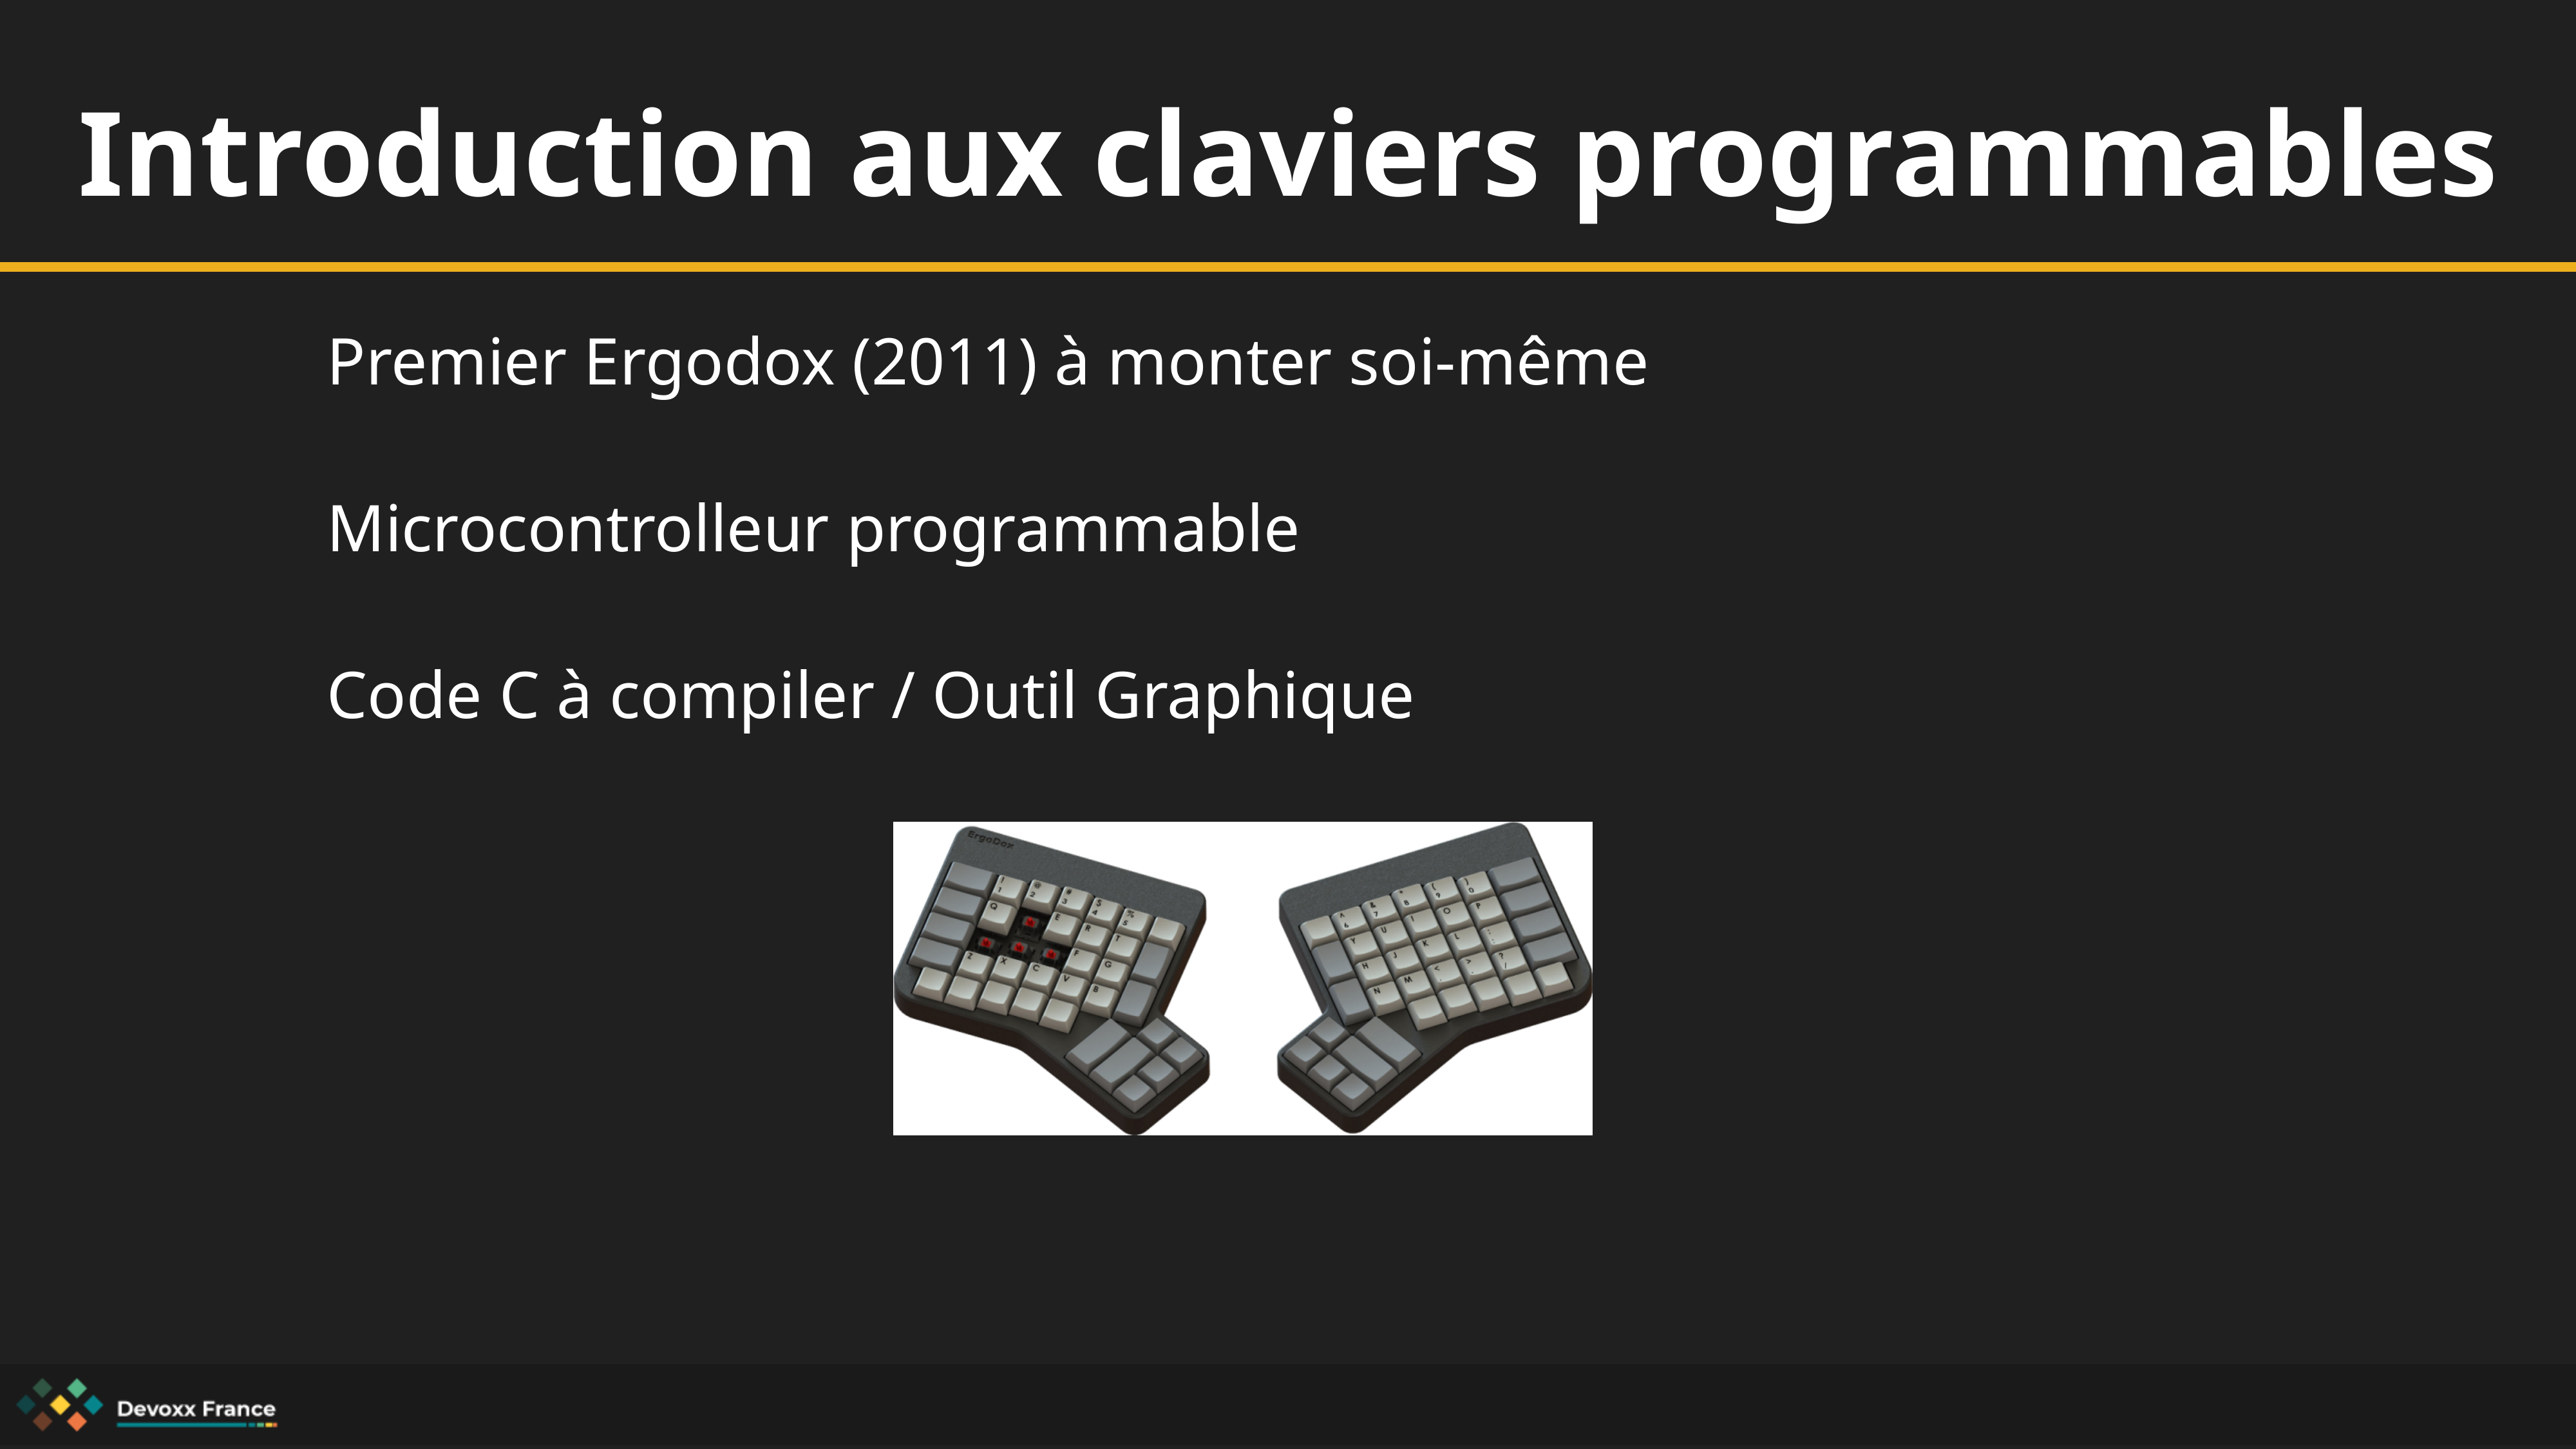

Introduction aux claviers programmables
Premier Ergodox (2011) à monter soi-même
Microcontrolleur programmable
Code C à compiler / Outil Graphique